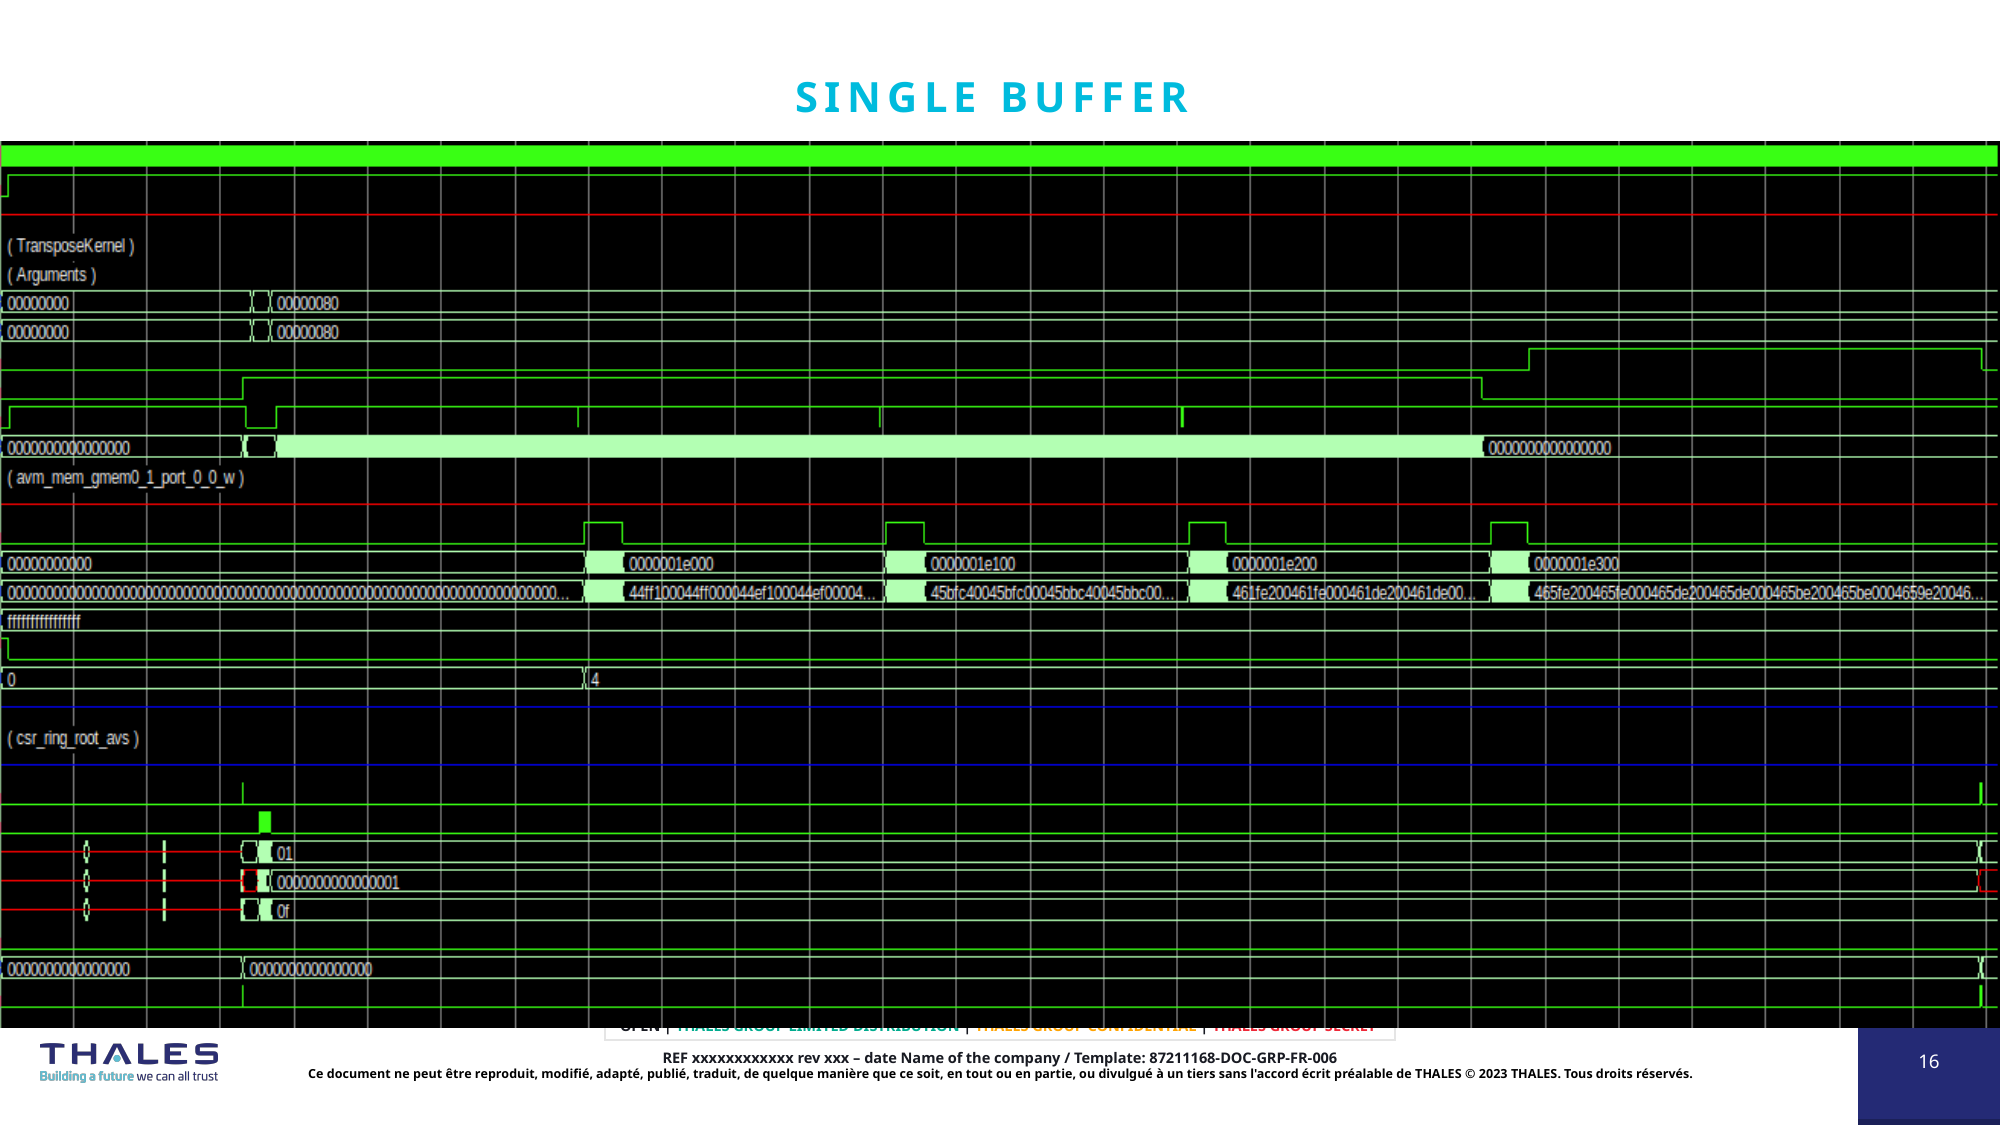

# Single buffer
Cliquez ici pour modifier le texte